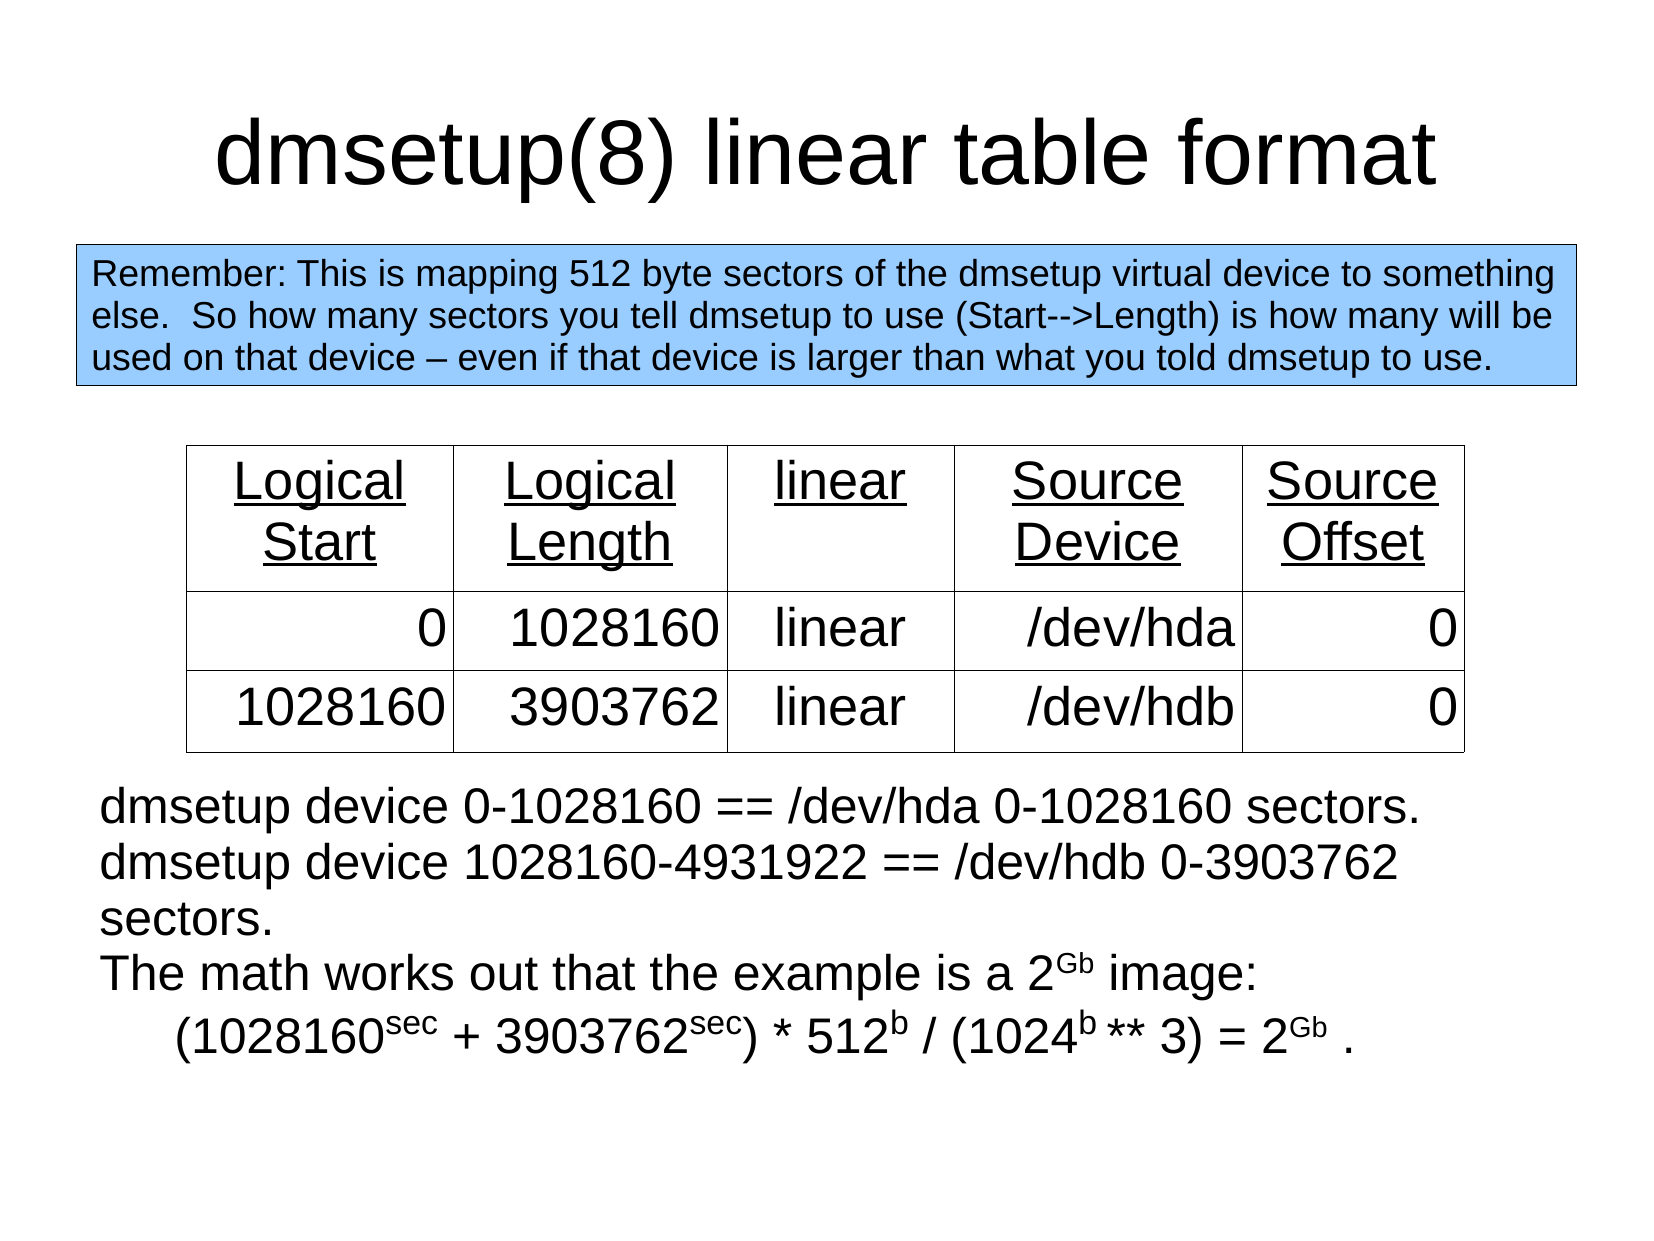

# dmsetup(8) linear table format
Remember: This is mapping 512 byte sectors of the dmsetup virtual device to something else. So how many sectors you tell dmsetup to use (Start-->Length) is how many will be used on that device – even if that device is larger than what you told dmsetup to use.
| Logical Start | Logical Length | linear | Source Device | Source Offset |
| --- | --- | --- | --- | --- |
| 0 | 1028160 | linear | /dev/hda | 0 |
| 1028160 | 3903762 | linear | /dev/hdb | 0 |
dmsetup device 0-1028160 == /dev/hda 0-1028160 sectors.
dmsetup device 1028160-4931922 == /dev/hdb 0-3903762 sectors.
The math works out that the example is a 2Gb image:
	(1028160sec + 3903762sec) * 512b / (1024b ** 3) = 2Gb .